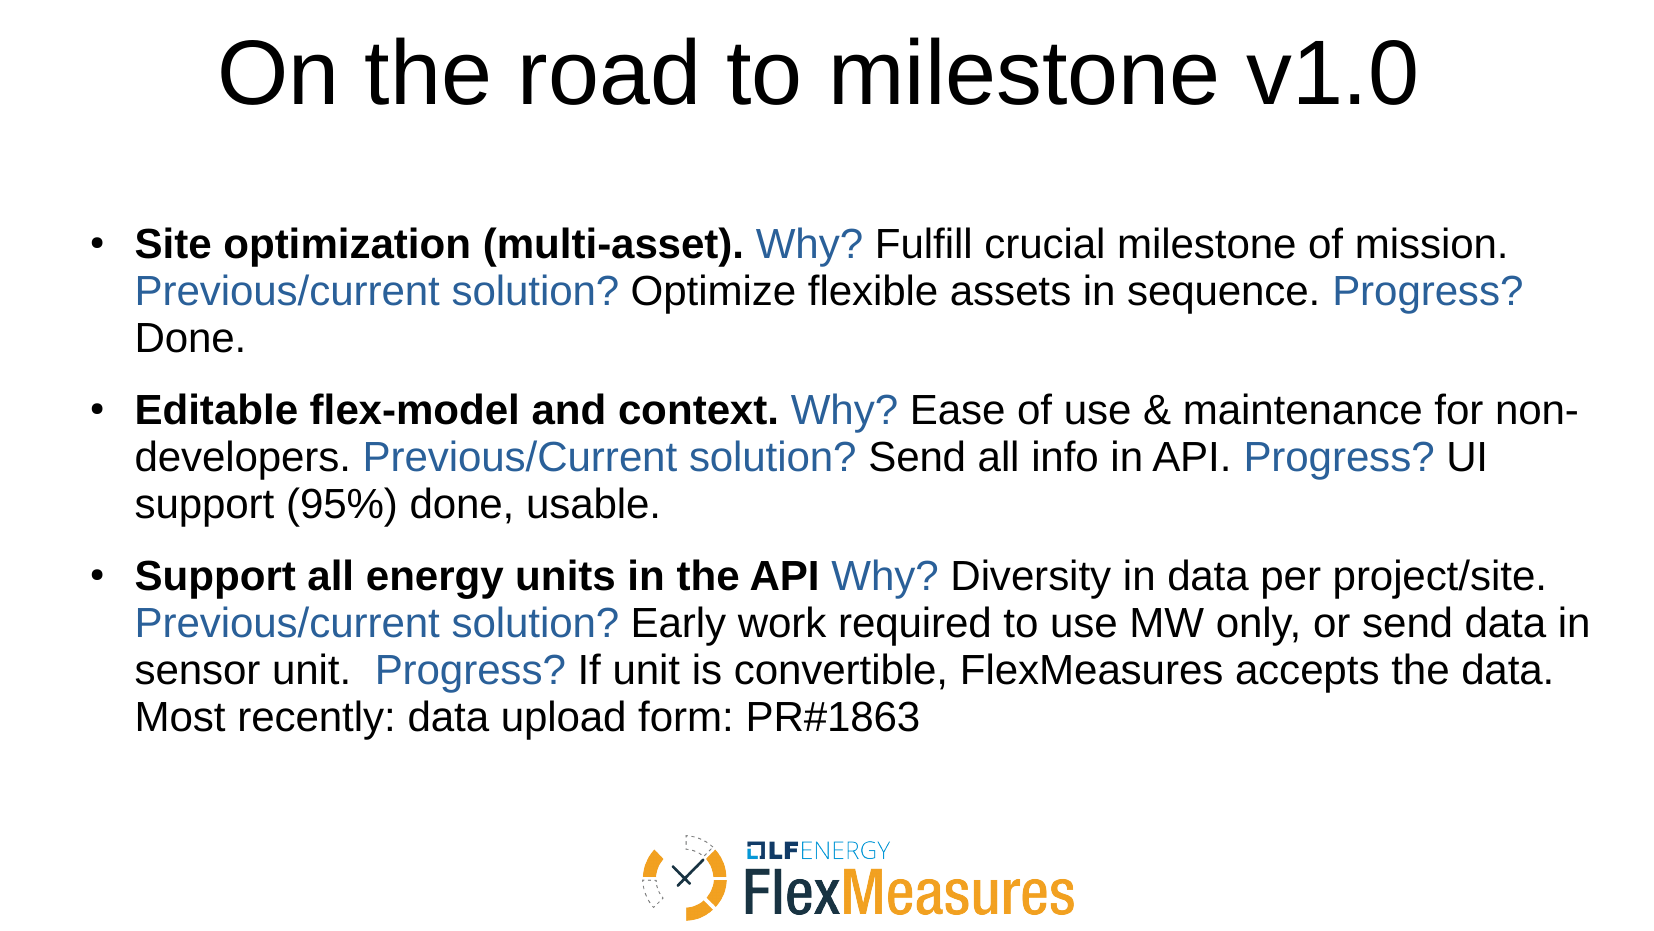

# On the road to milestone v1.0
Site optimization (multi-asset). Why? Fulfill crucial milestone of mission. Previous/current solution? Optimize flexible assets in sequence. Progress? Done.
Editable flex-model and context. Why? Ease of use & maintenance for non-developers. Previous/Current solution? Send all info in API. Progress? UI support (95%) done, usable.
Support all energy units in the API Why? Diversity in data per project/site. Previous/current solution? Early work required to use MW only, or send data in sensor unit. Progress? If unit is convertible, FlexMeasures accepts the data. Most recently: data upload form: PR#1863